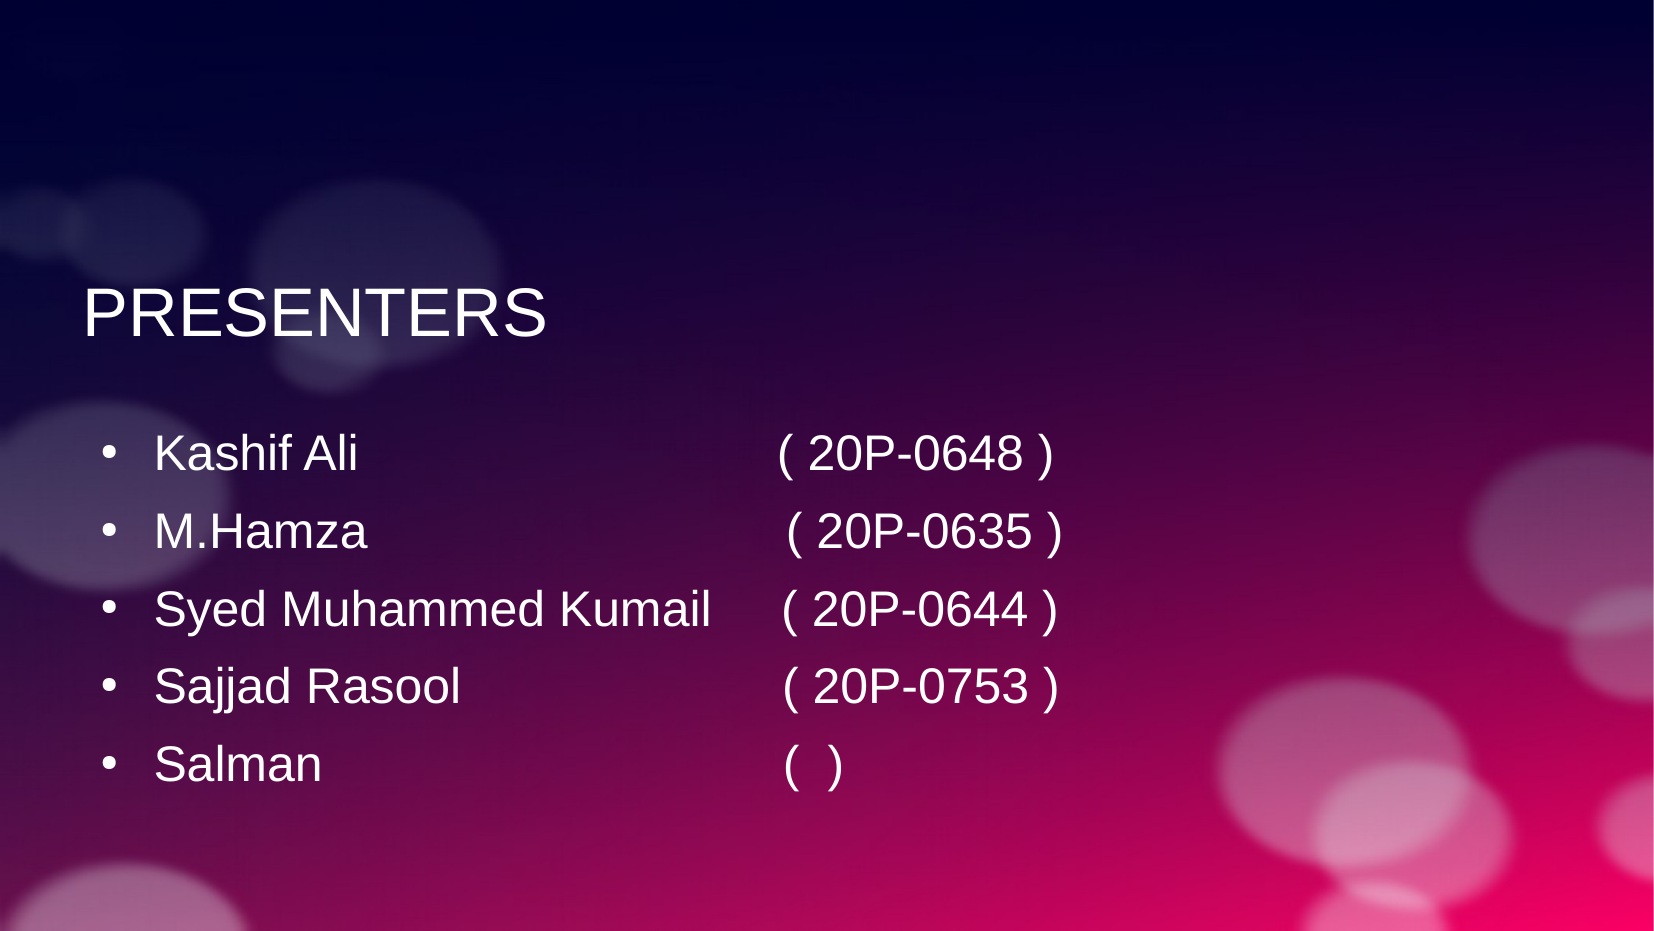

# PRESENTERS
Kashif Ali ( 20P-0648 )
M.Hamza ( 20P-0635 )
Syed Muhammed Kumail ( 20P-0644 )
Sajjad Rasool ( 20P-0753 )
Salman ( )